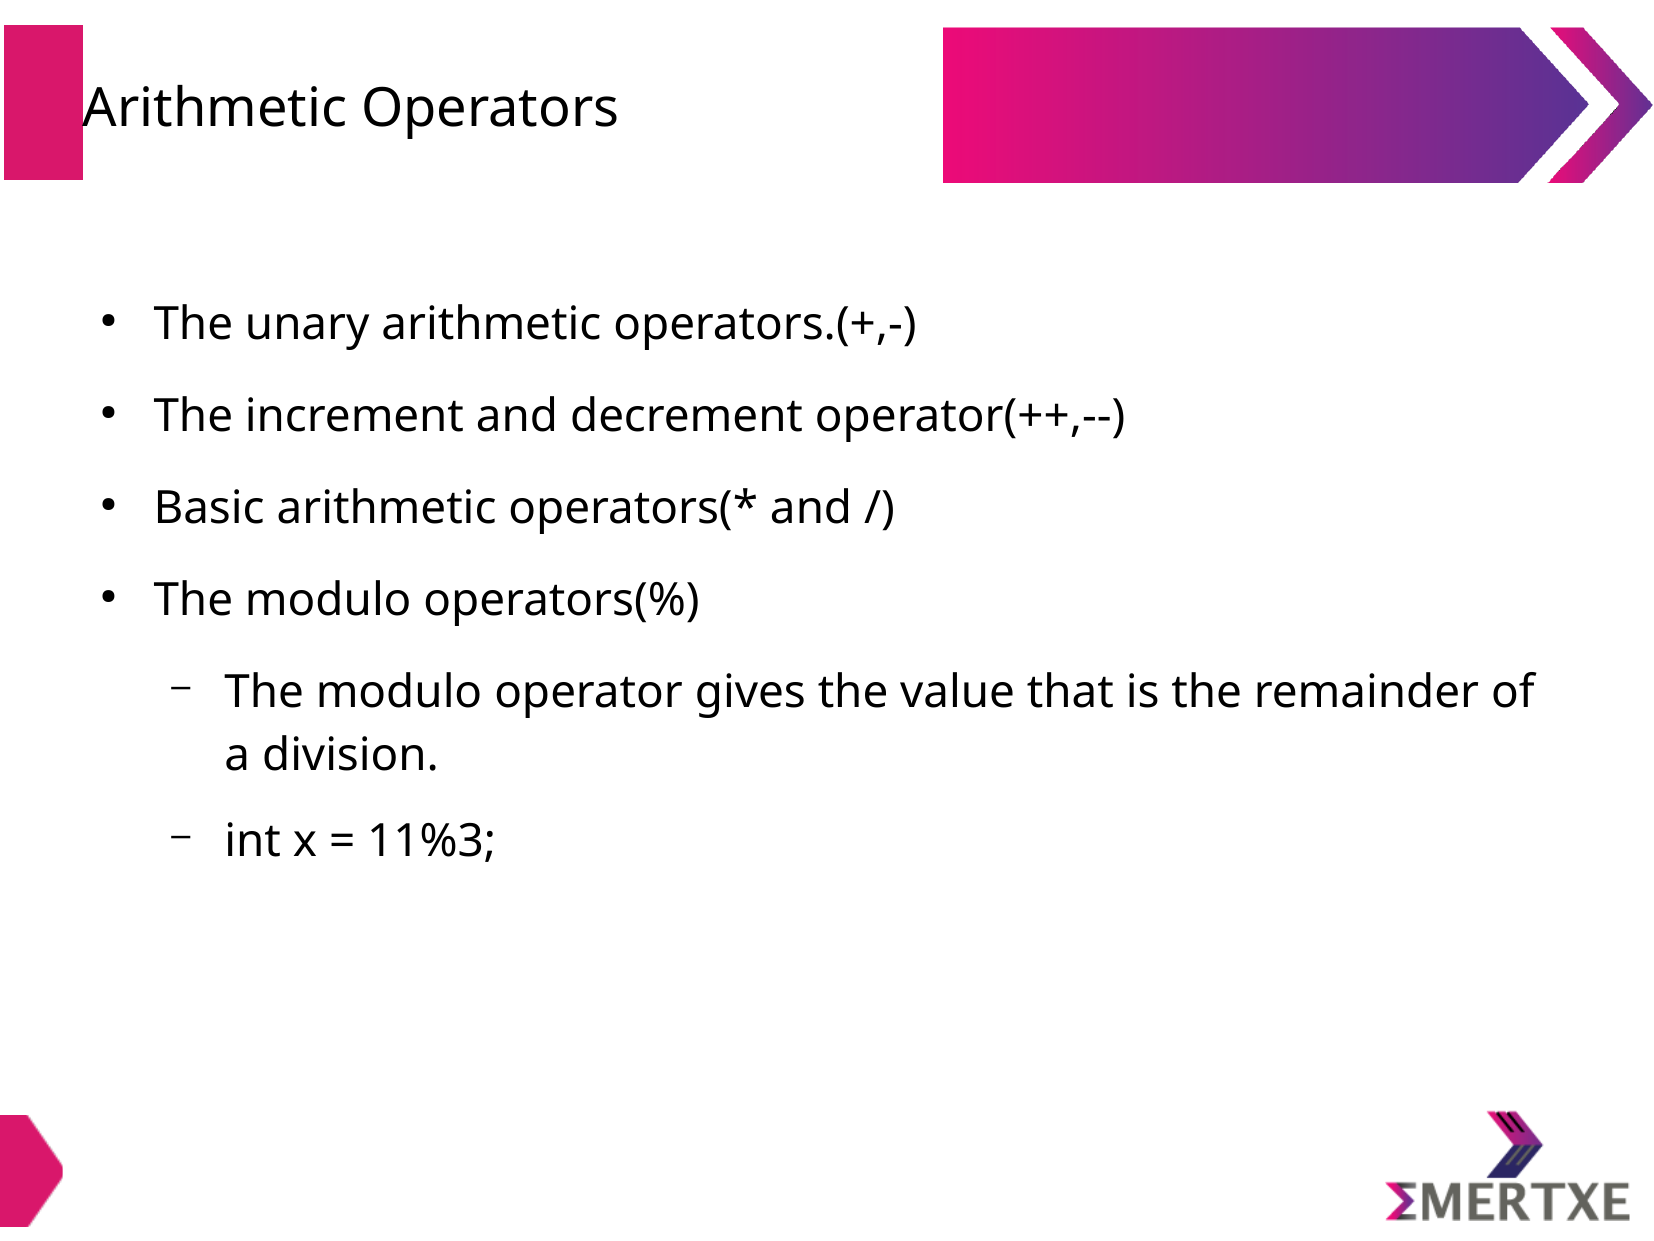

# Arithmetic Operators
The unary arithmetic operators.(+,-)
The increment and decrement operator(++,--)
Basic arithmetic operators(* and /)
The modulo operators(%)
The modulo operator gives the value that is the remainder of a division.
int x = 11%3;